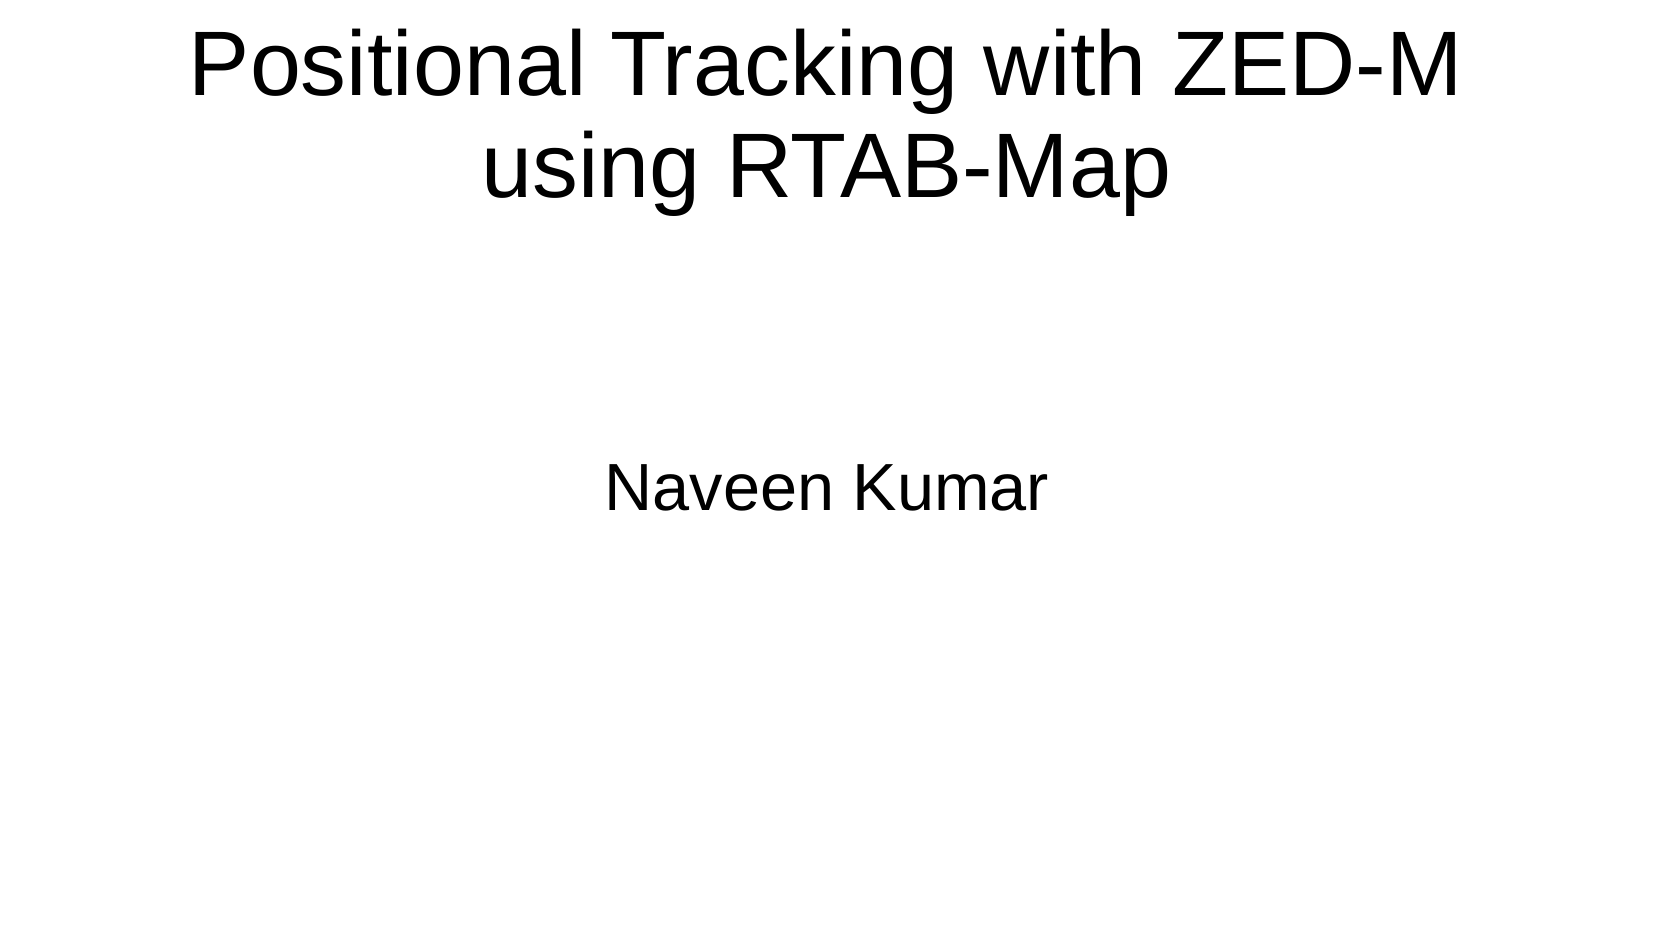

# Positional Tracking with ZED-M using RTAB-Map
Naveen Kumar